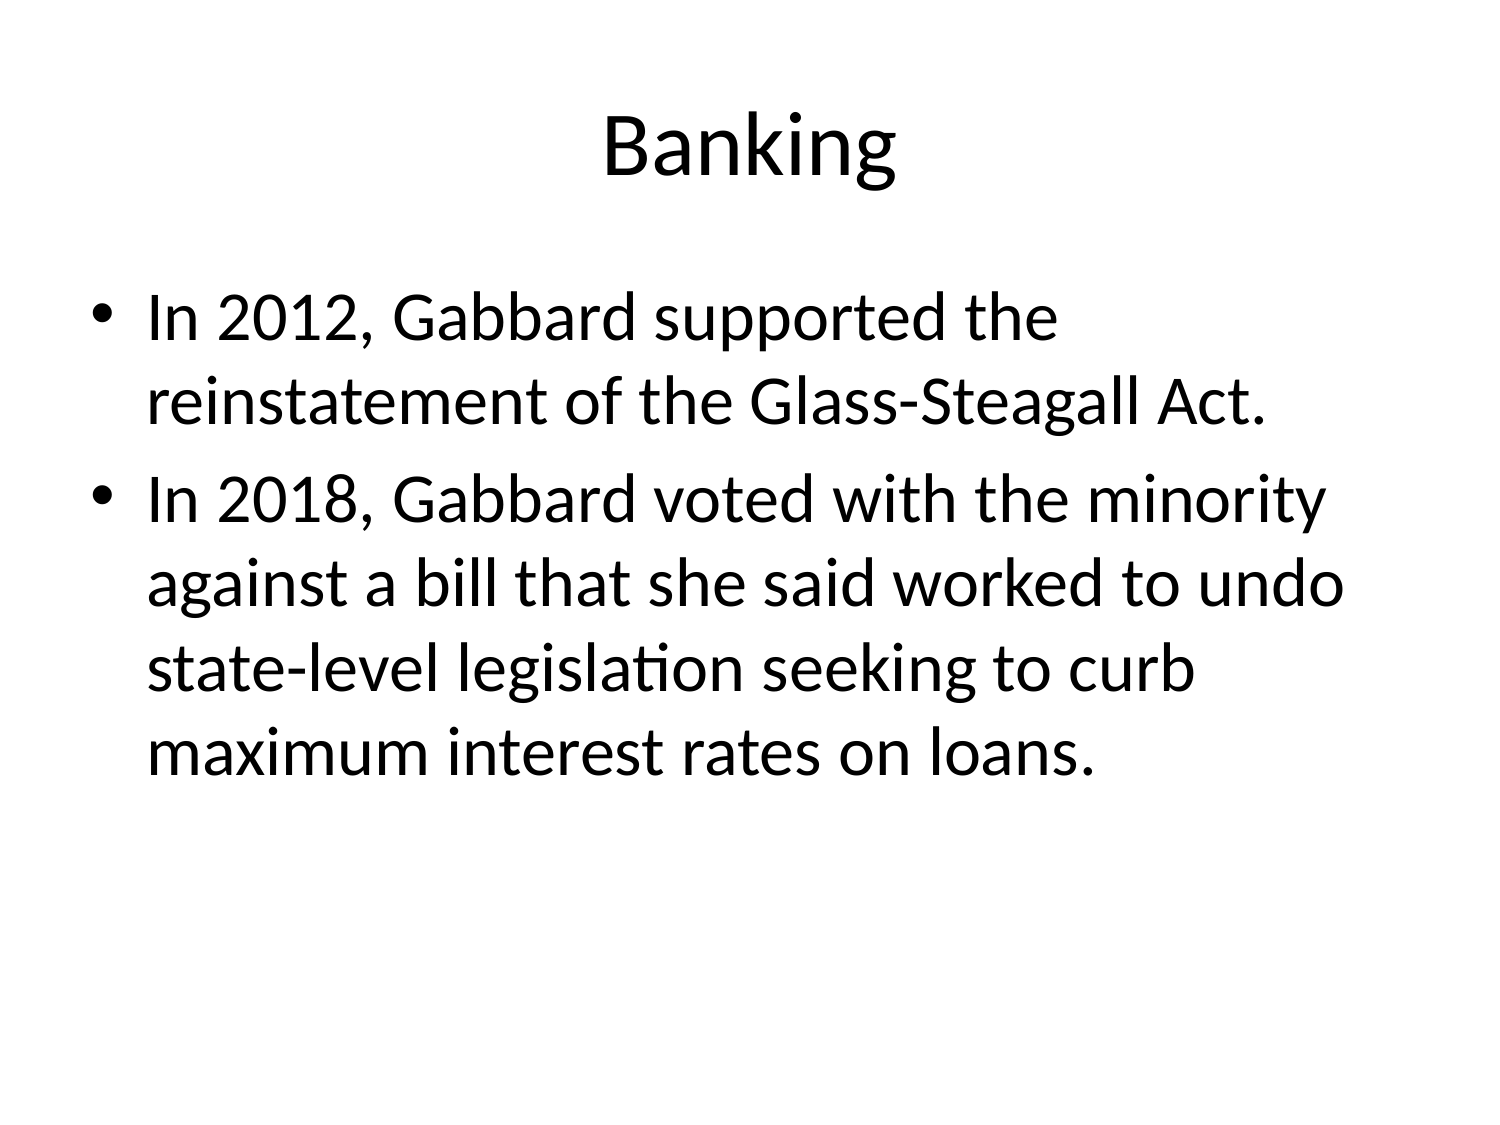

# Banking
In 2012, Gabbard supported the reinstatement of the Glass-Steagall Act.
In 2018, Gabbard voted with the minority against a bill that she said worked to undo state-level legislation seeking to curb maximum interest rates on loans.